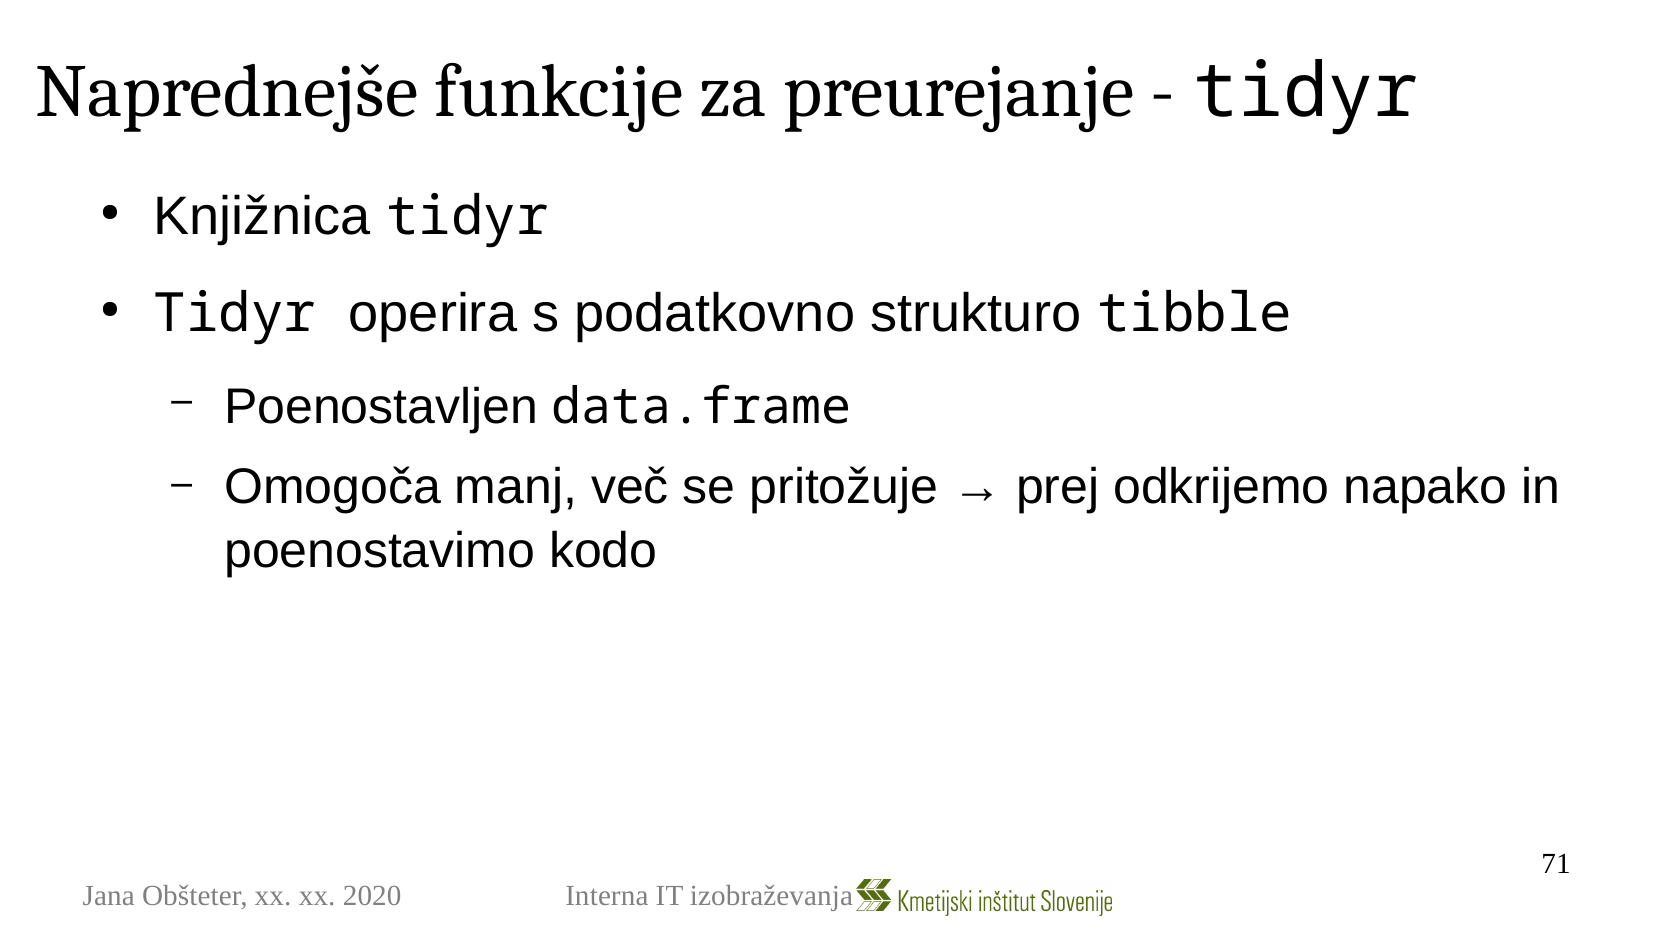

# Naprednejše funkcije za preurejanje - tidyr
Knjižnica tidyr
Tidyr operira s podatkovno strukturo tibble
Poenostavljen data.frame
Omogoča manj, več se pritožuje → prej odkrijemo napako in poenostavimo kodo
71